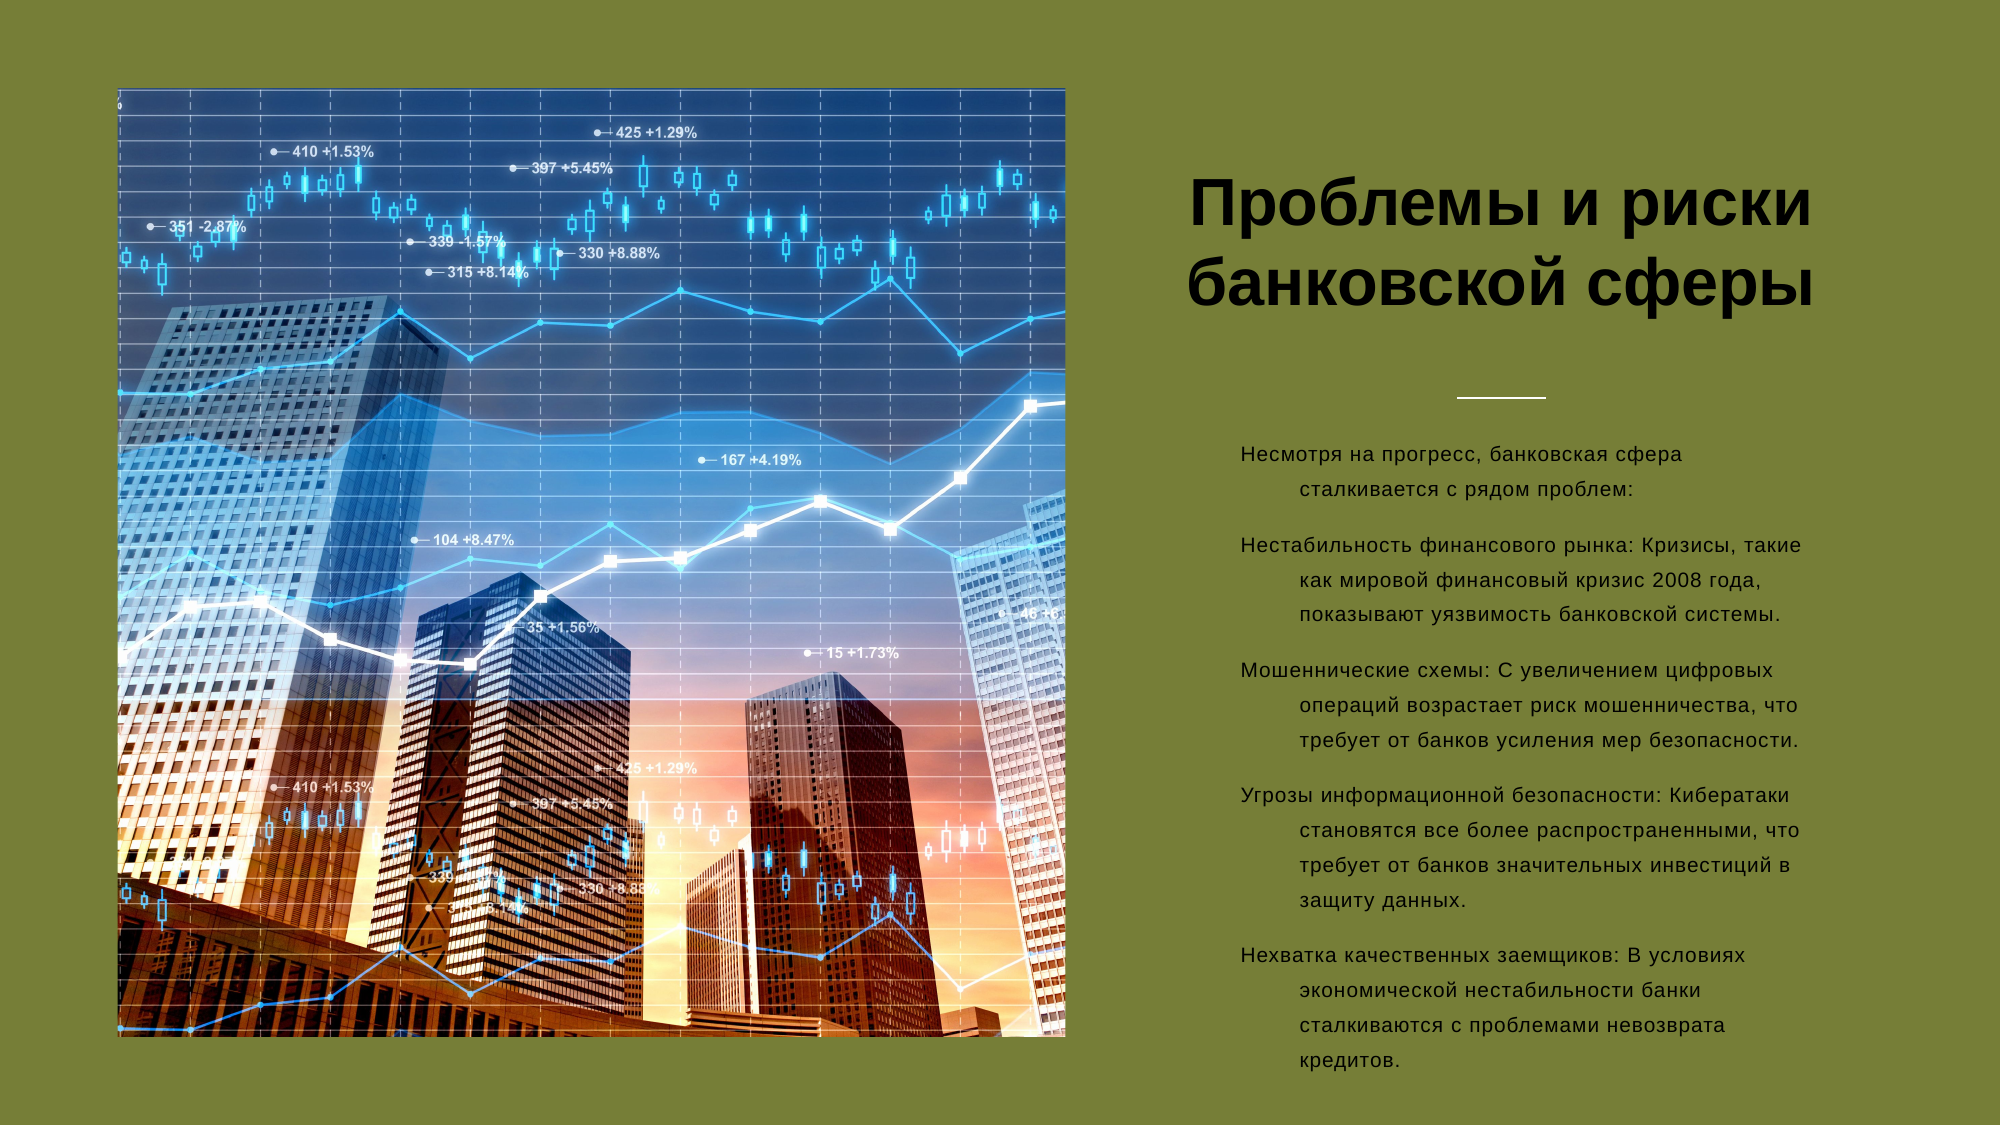

# Проблемы и риски банковской сферы
Несмотря на прогресс, банковская сфера сталкивается с рядом проблем:
Нестабильность финансового рынка: Кризисы, такие как мировой финансовый кризис 2008 года, показывают уязвимость банковской системы.
Мошеннические схемы: С увеличением цифровых операций возрастает риск мошенничества, что требует от банков усиления мер безопасности.
Угрозы информационной безопасности: Кибератаки становятся все более распространенными, что требует от банков значительных инвестиций в защиту данных.
Нехватка качественных заемщиков: В условиях экономической нестабильности банки сталкиваются с проблемами невозврата кредитов.